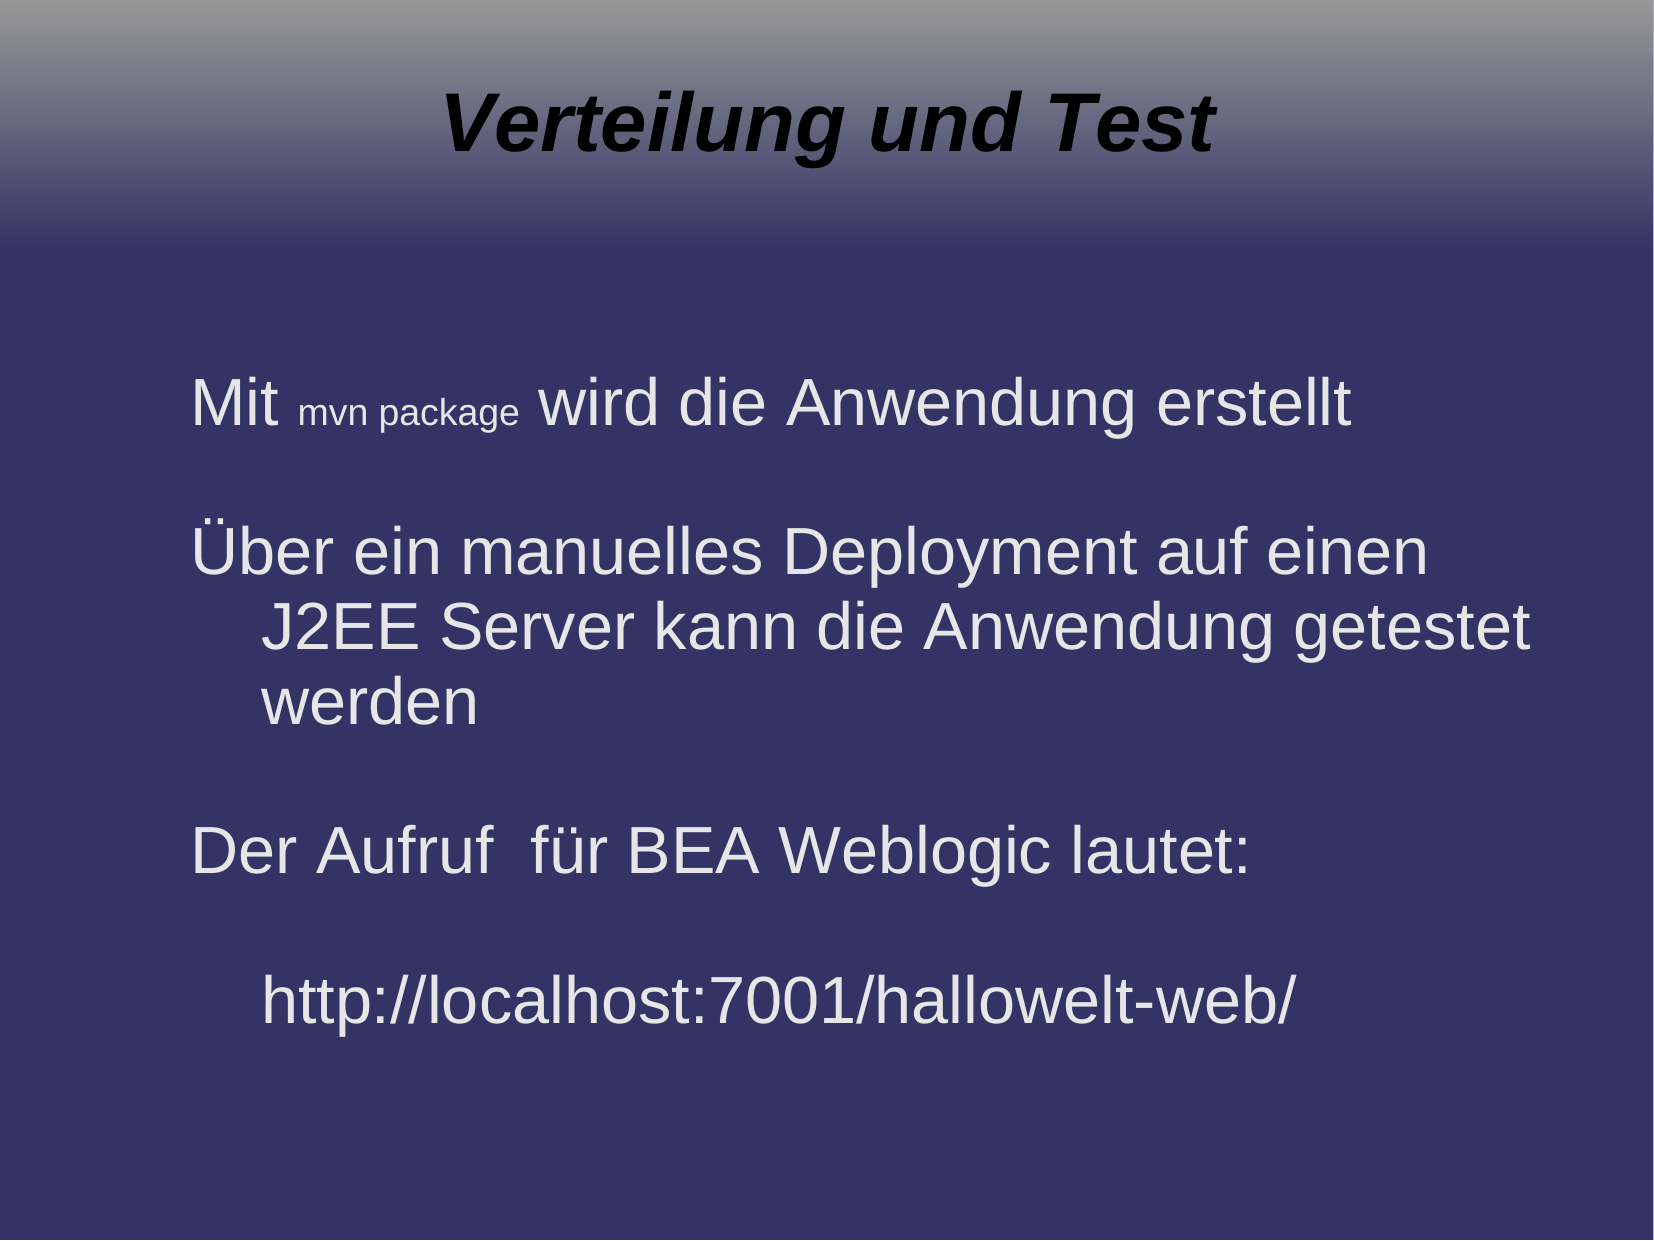

# Verteilung und Test
Mit mvn package wird die Anwendung erstellt
Über ein manuelles Deployment auf einen J2EE Server kann die Anwendung getestet werden
Der Aufruf für BEA Weblogic lautet:
http://localhost:7001/hallowelt-web/